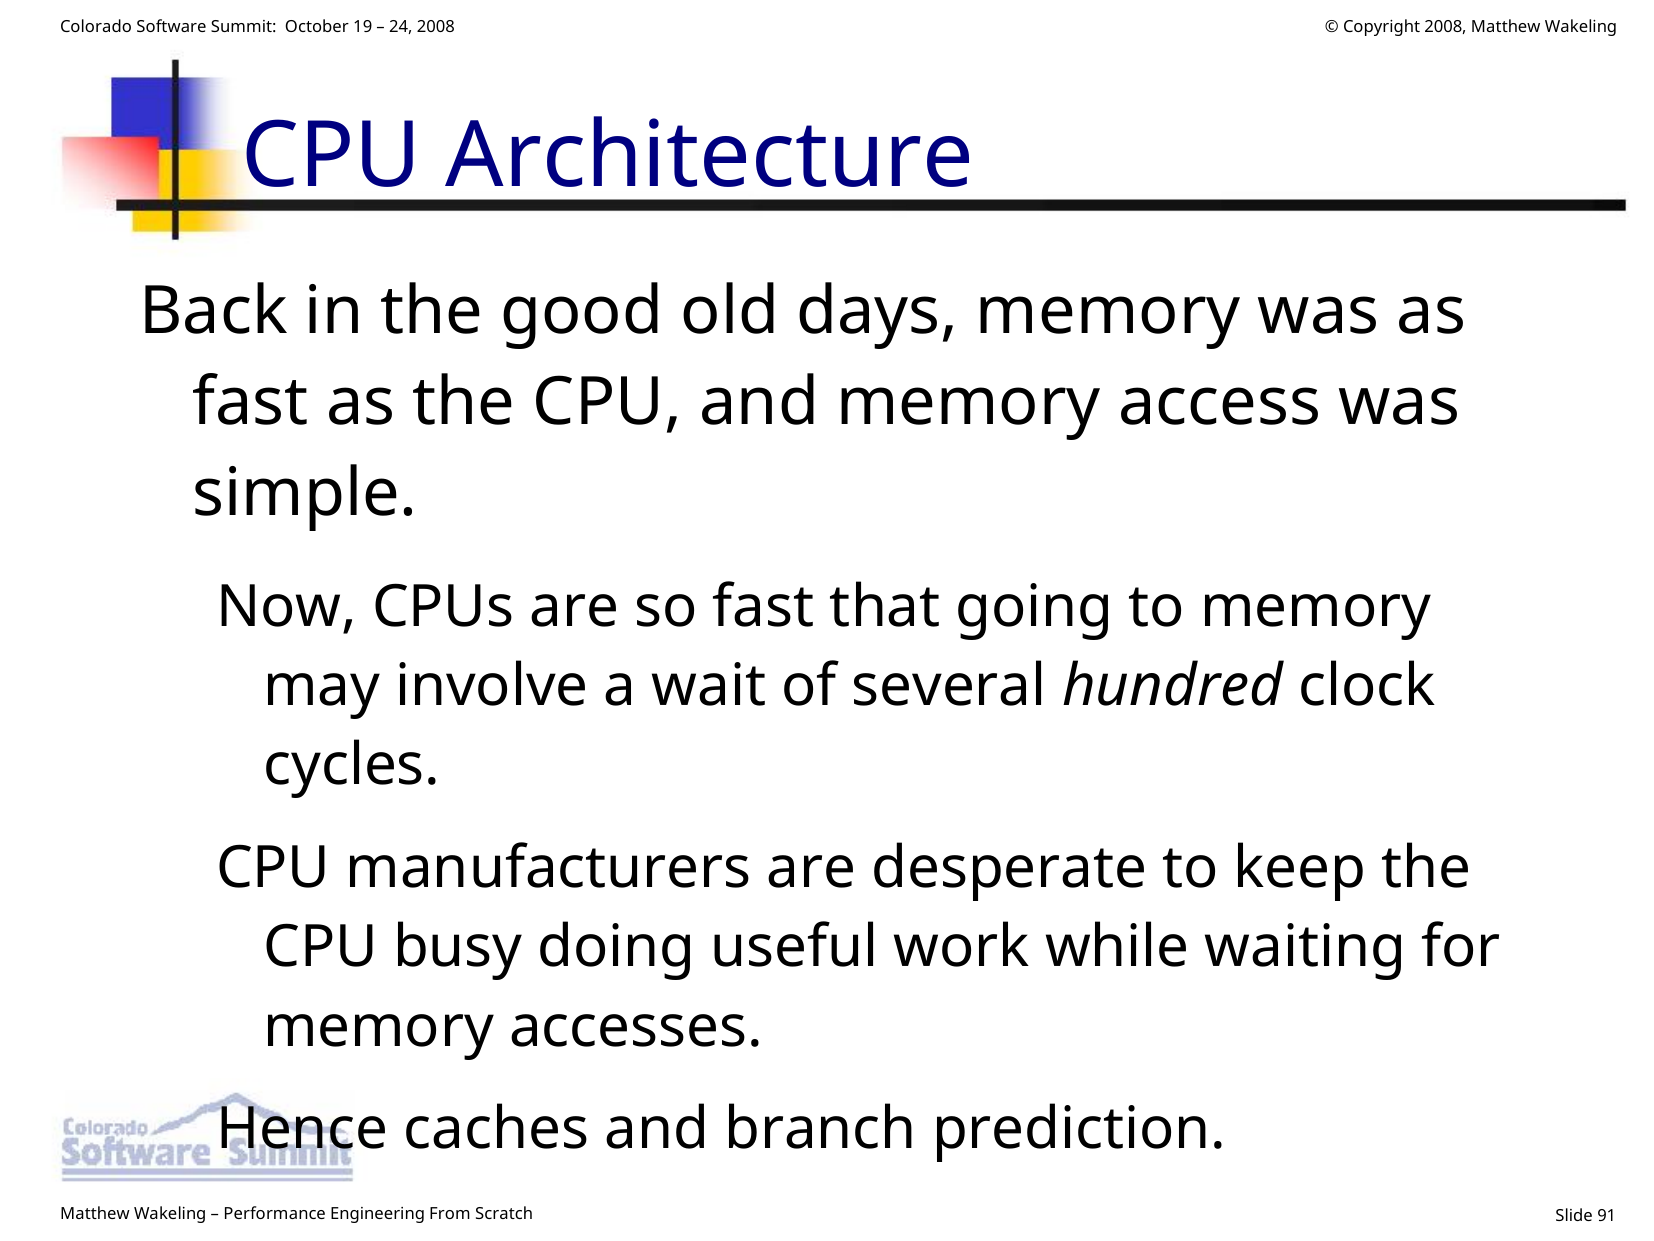

# CPU Architecture
Back in the good old days, memory was as fast as the CPU, and memory access was simple.
Now, CPUs are so fast that going to memory may involve a wait of several hundred clock cycles.
CPU manufacturers are desperate to keep the CPU busy doing useful work while waiting for memory accesses.
Hence caches and branch prediction.